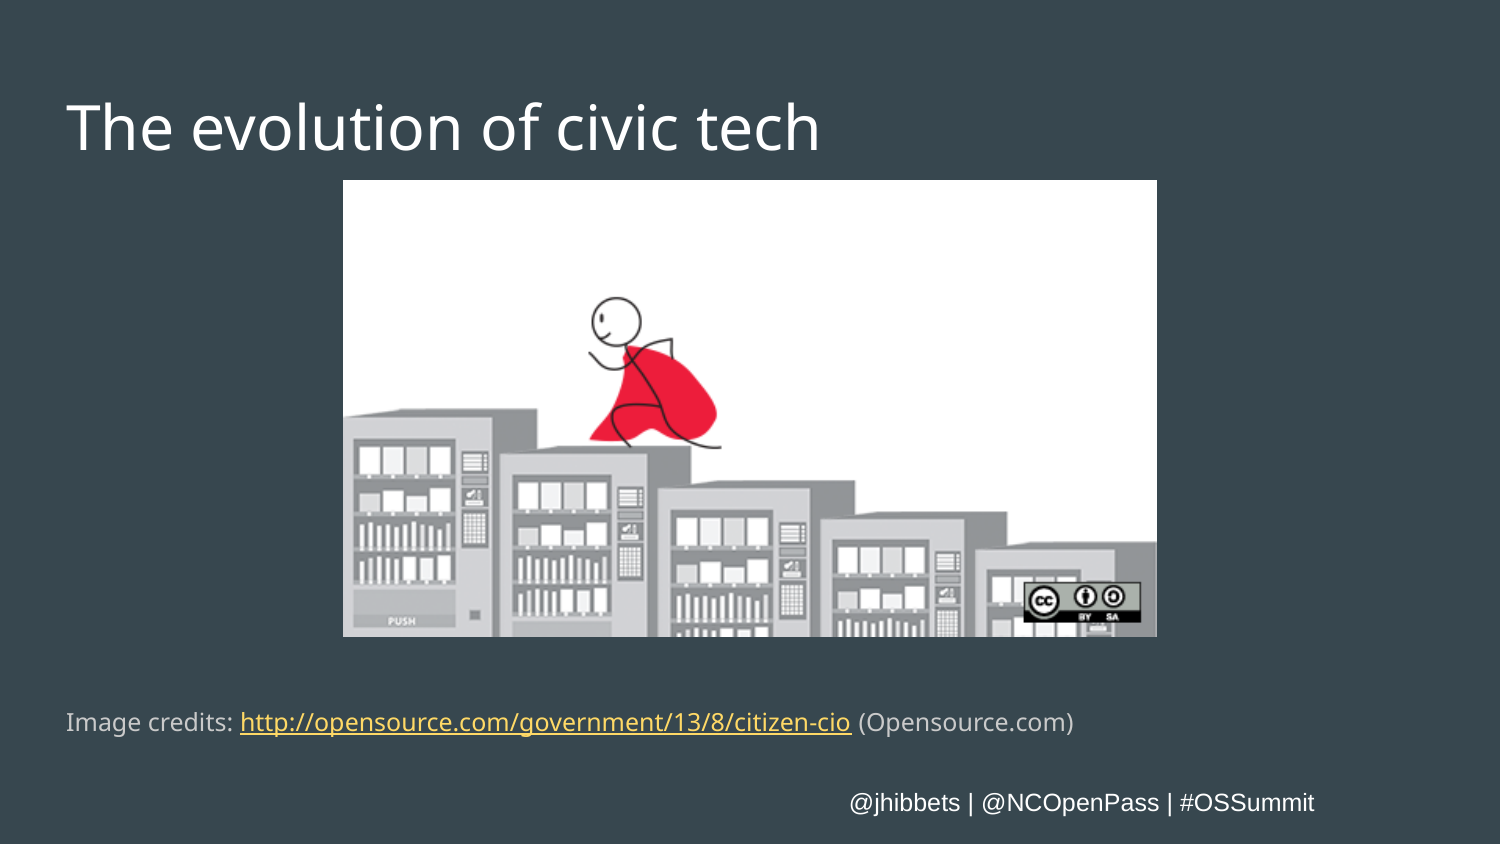

# The evolution of civic tech
Image credits: http://opensource.com/government/13/8/citizen-cio (Opensource.com)